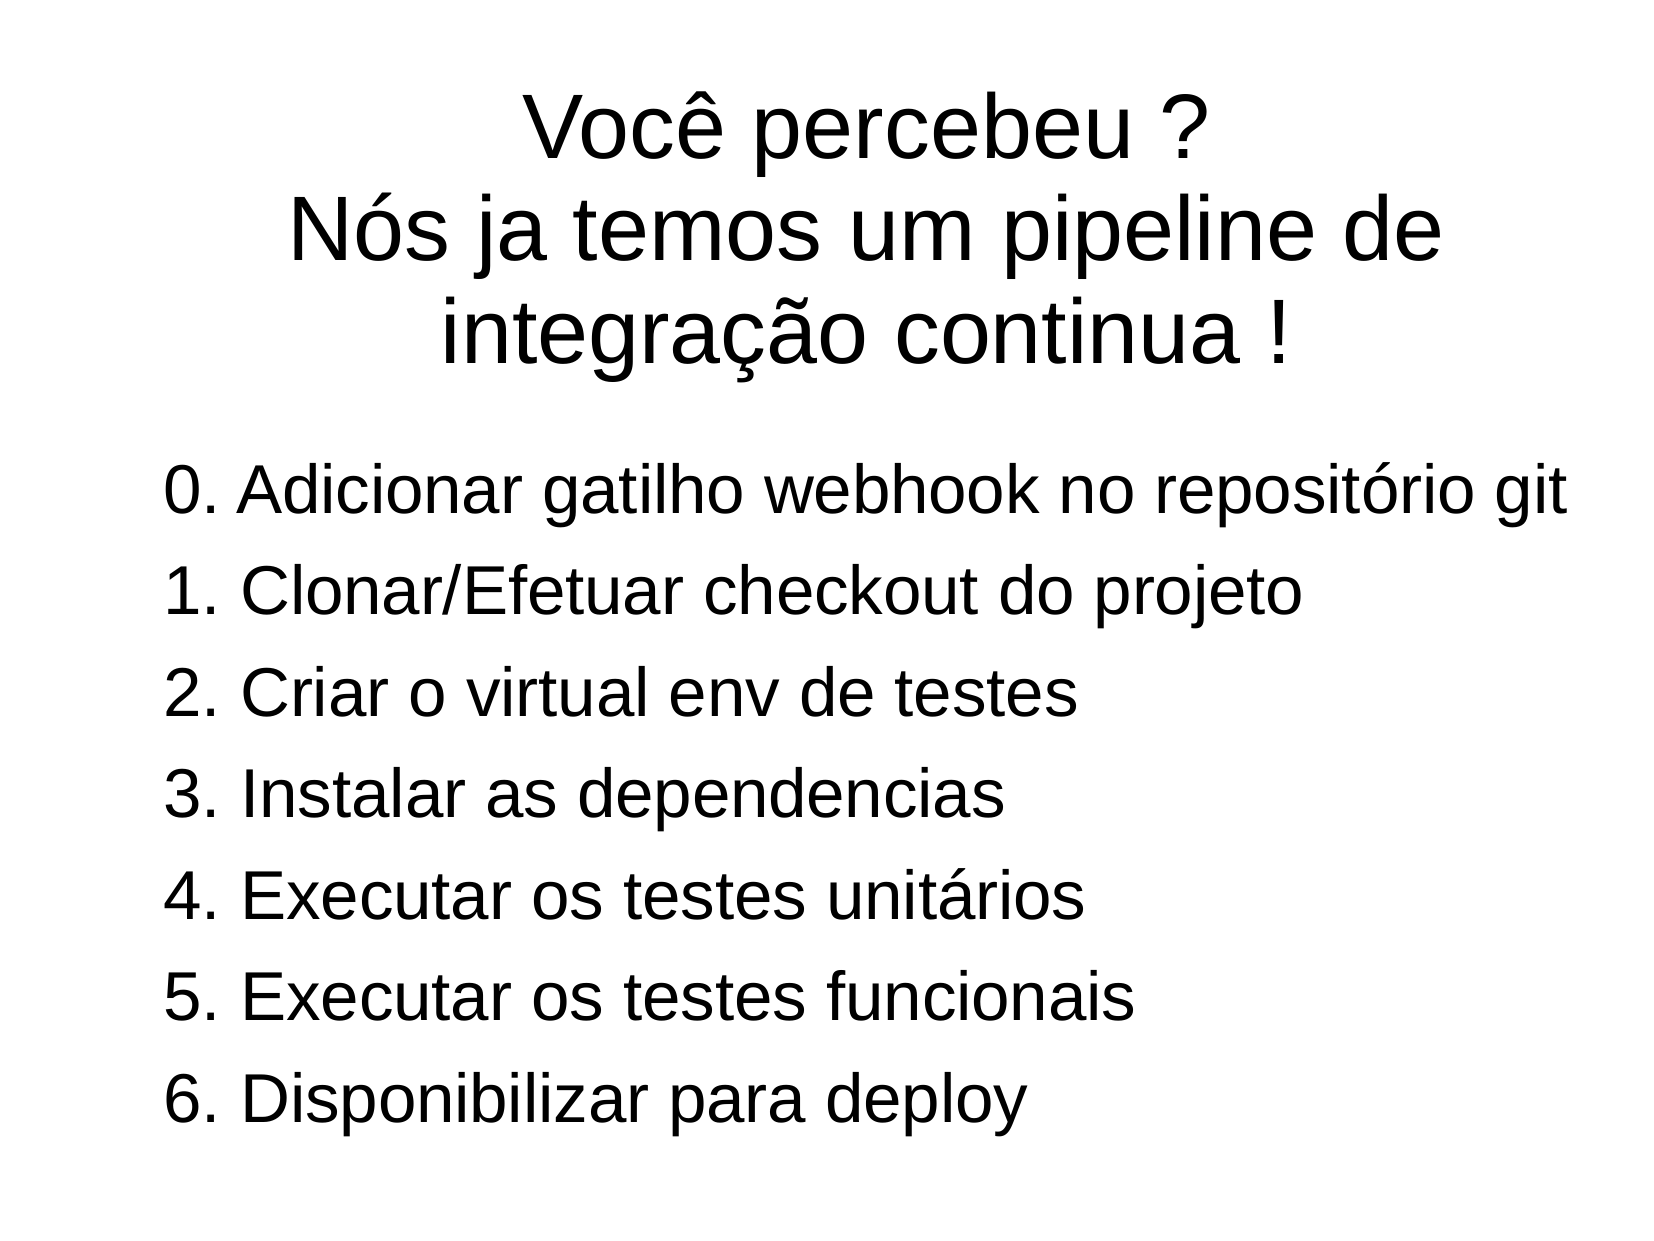

# Você percebeu ? Nós ja temos um pipeline de integração continua !
0. Adicionar gatilho webhook no repositório git
1. Clonar/Efetuar checkout do projeto
2. Criar o virtual env de testes
3. Instalar as dependencias
4. Executar os testes unitários
5. Executar os testes funcionais
6. Disponibilizar para deploy